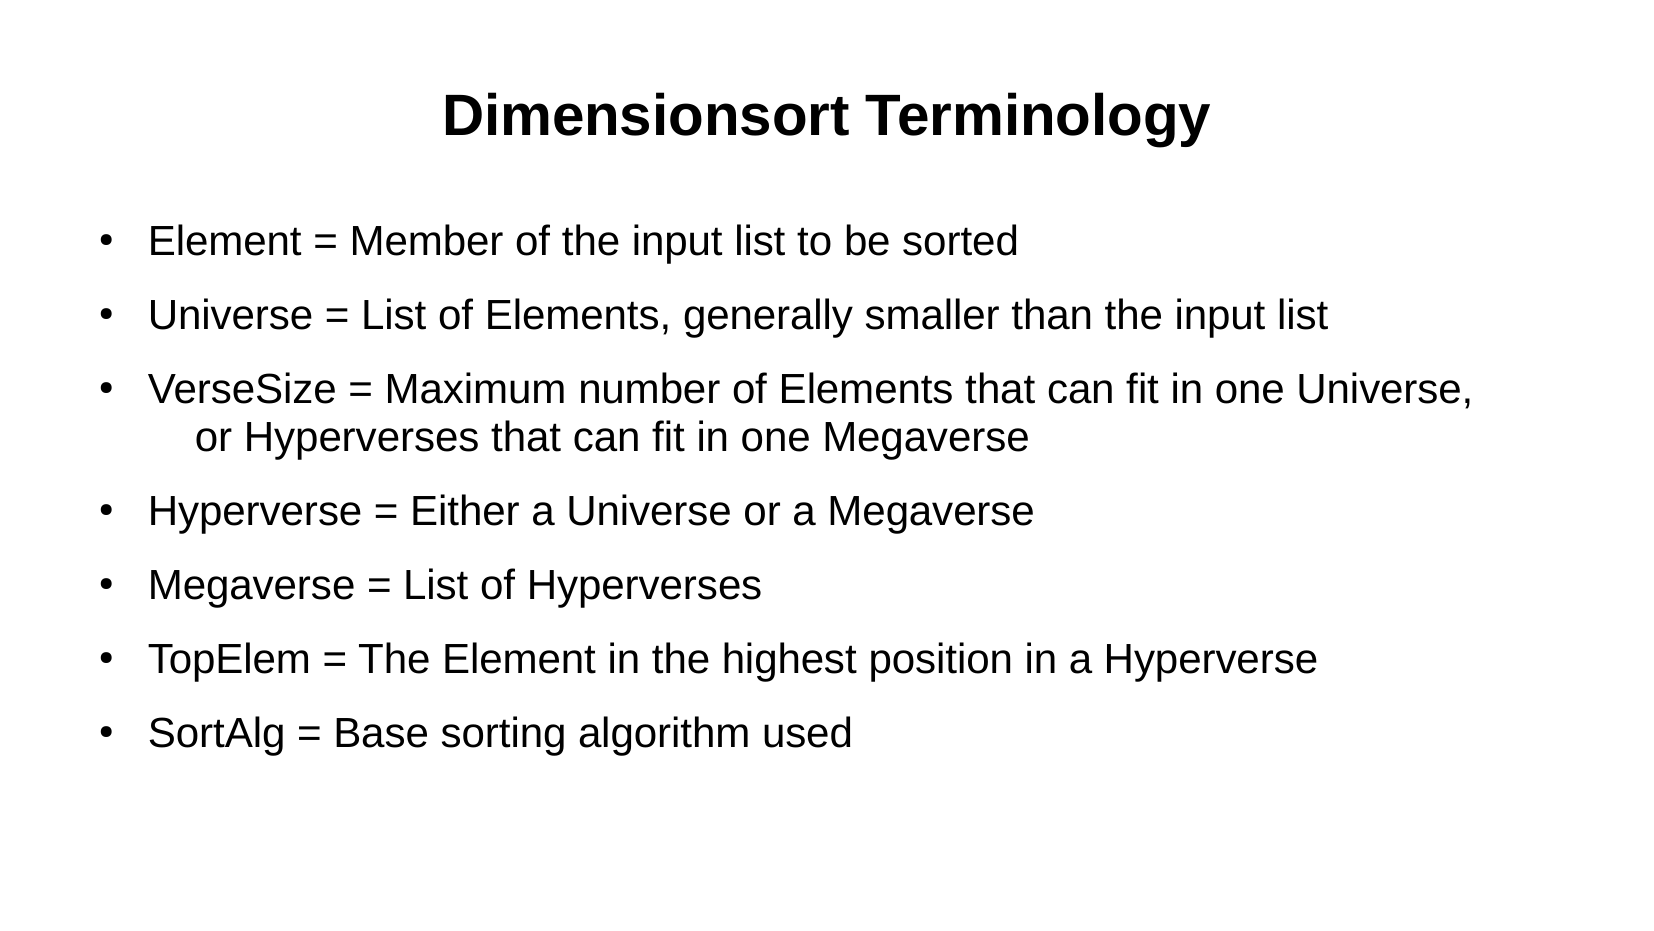

# Dimensionsort Terminology
Element = Member of the input list to be sorted
Universe = List of Elements, generally smaller than the input list
VerseSize = Maximum number of Elements that can fit in one Universe, or Hyperverses that can fit in one Megaverse
Hyperverse = Either a Universe or a Megaverse
Megaverse = List of Hyperverses
TopElem = The Element in the highest position in a Hyperverse
SortAlg = Base sorting algorithm used